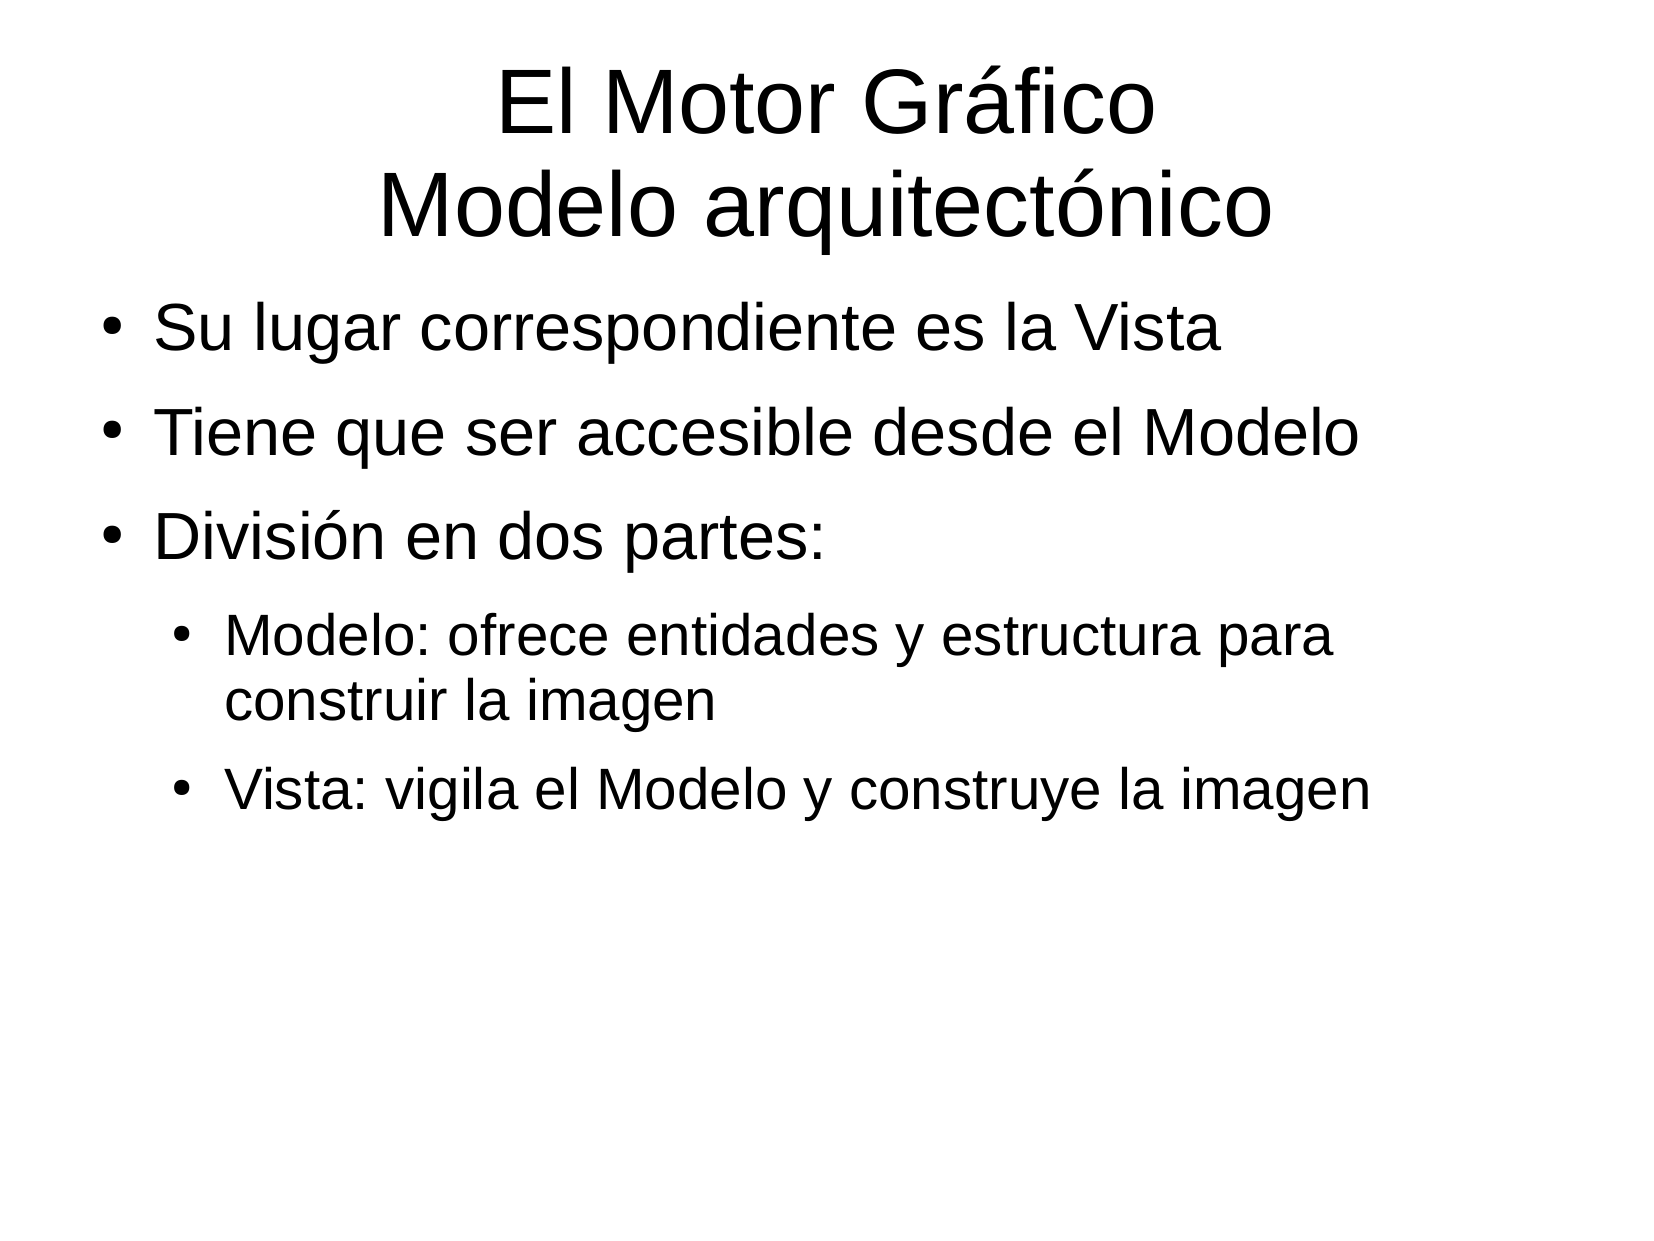

# El Motor Gráfico Modelo arquitectónico
Su lugar correspondiente es la Vista
Tiene que ser accesible desde el Modelo
División en dos partes:
Modelo: ofrece entidades y estructura para construir la imagen
Vista: vigila el Modelo y construye la imagen